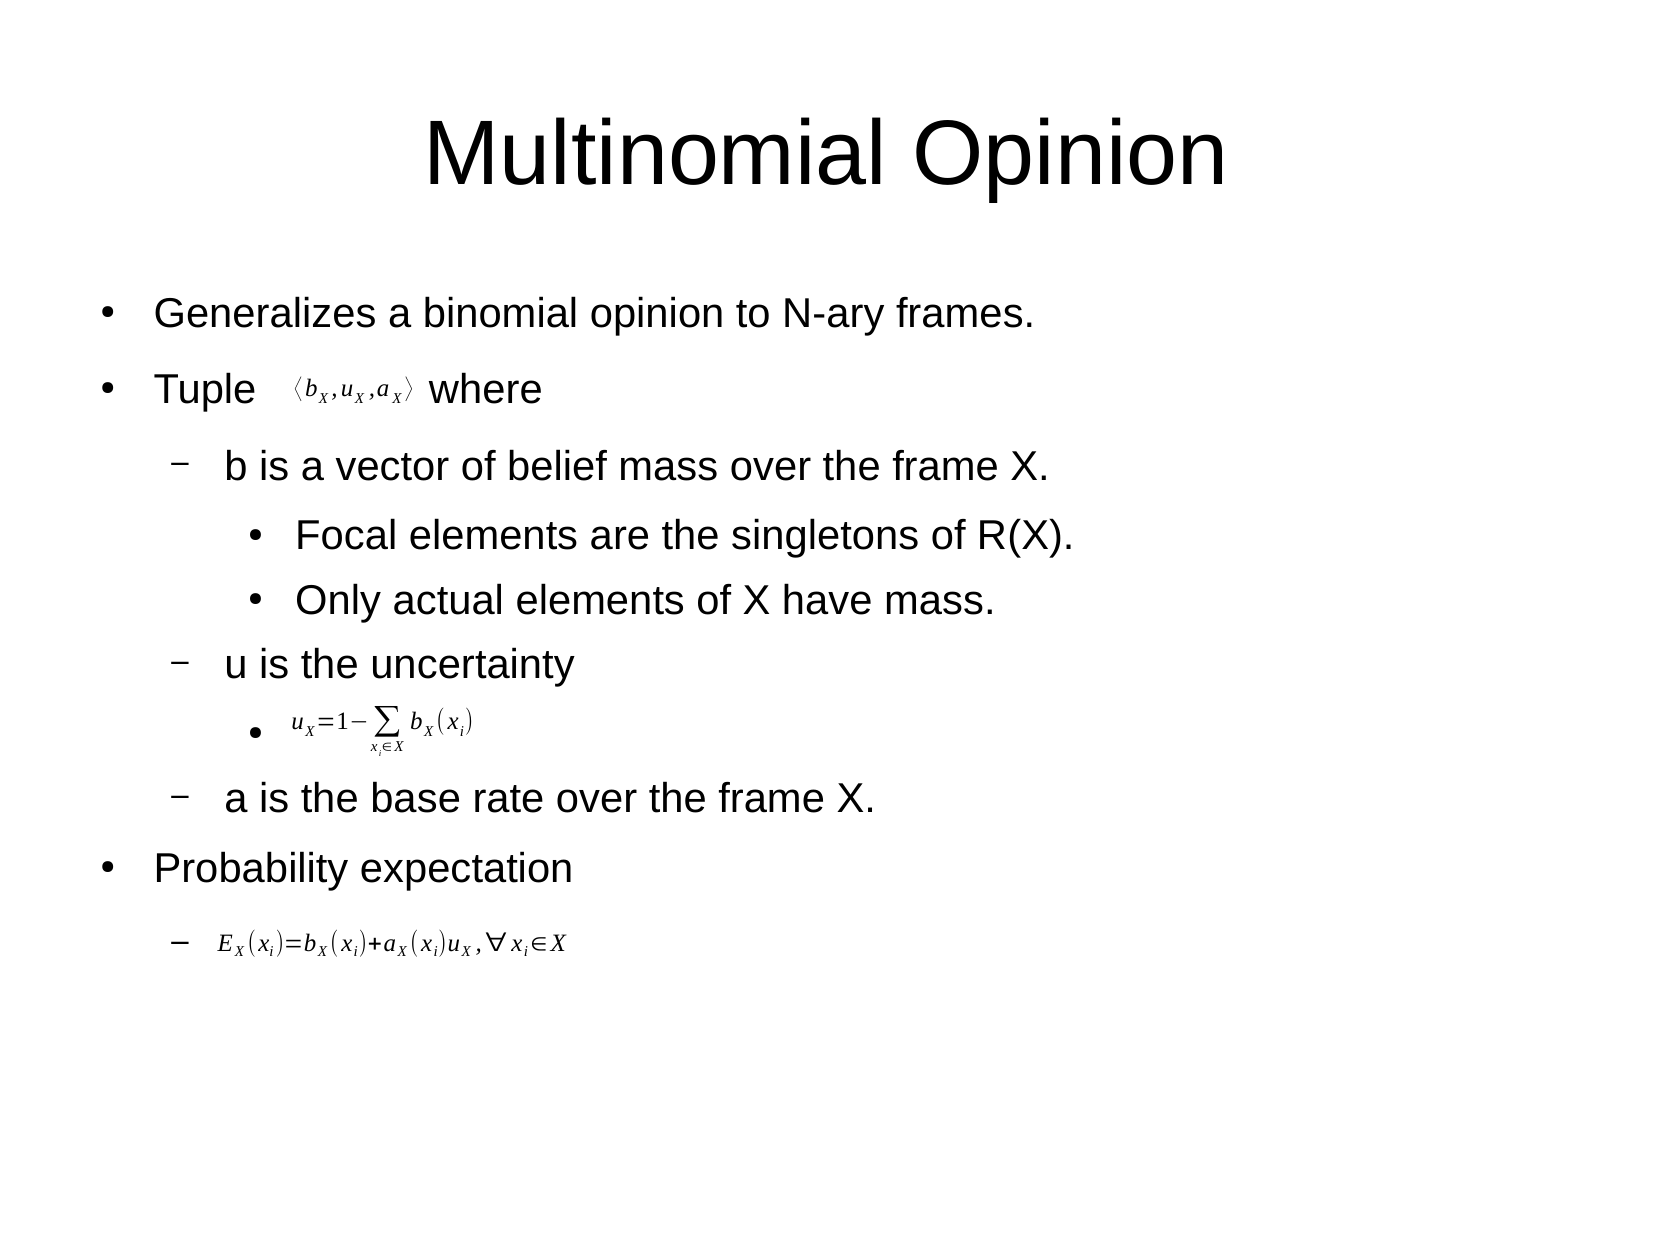

# Multinomial Opinion
Generalizes a binomial opinion to N-ary frames.
Tuple where
b is a vector of belief mass over the frame X.
Focal elements are the singletons of R(X).
Only actual elements of X have mass.
u is the uncertainty
a is the base rate over the frame X.
Probability expectation